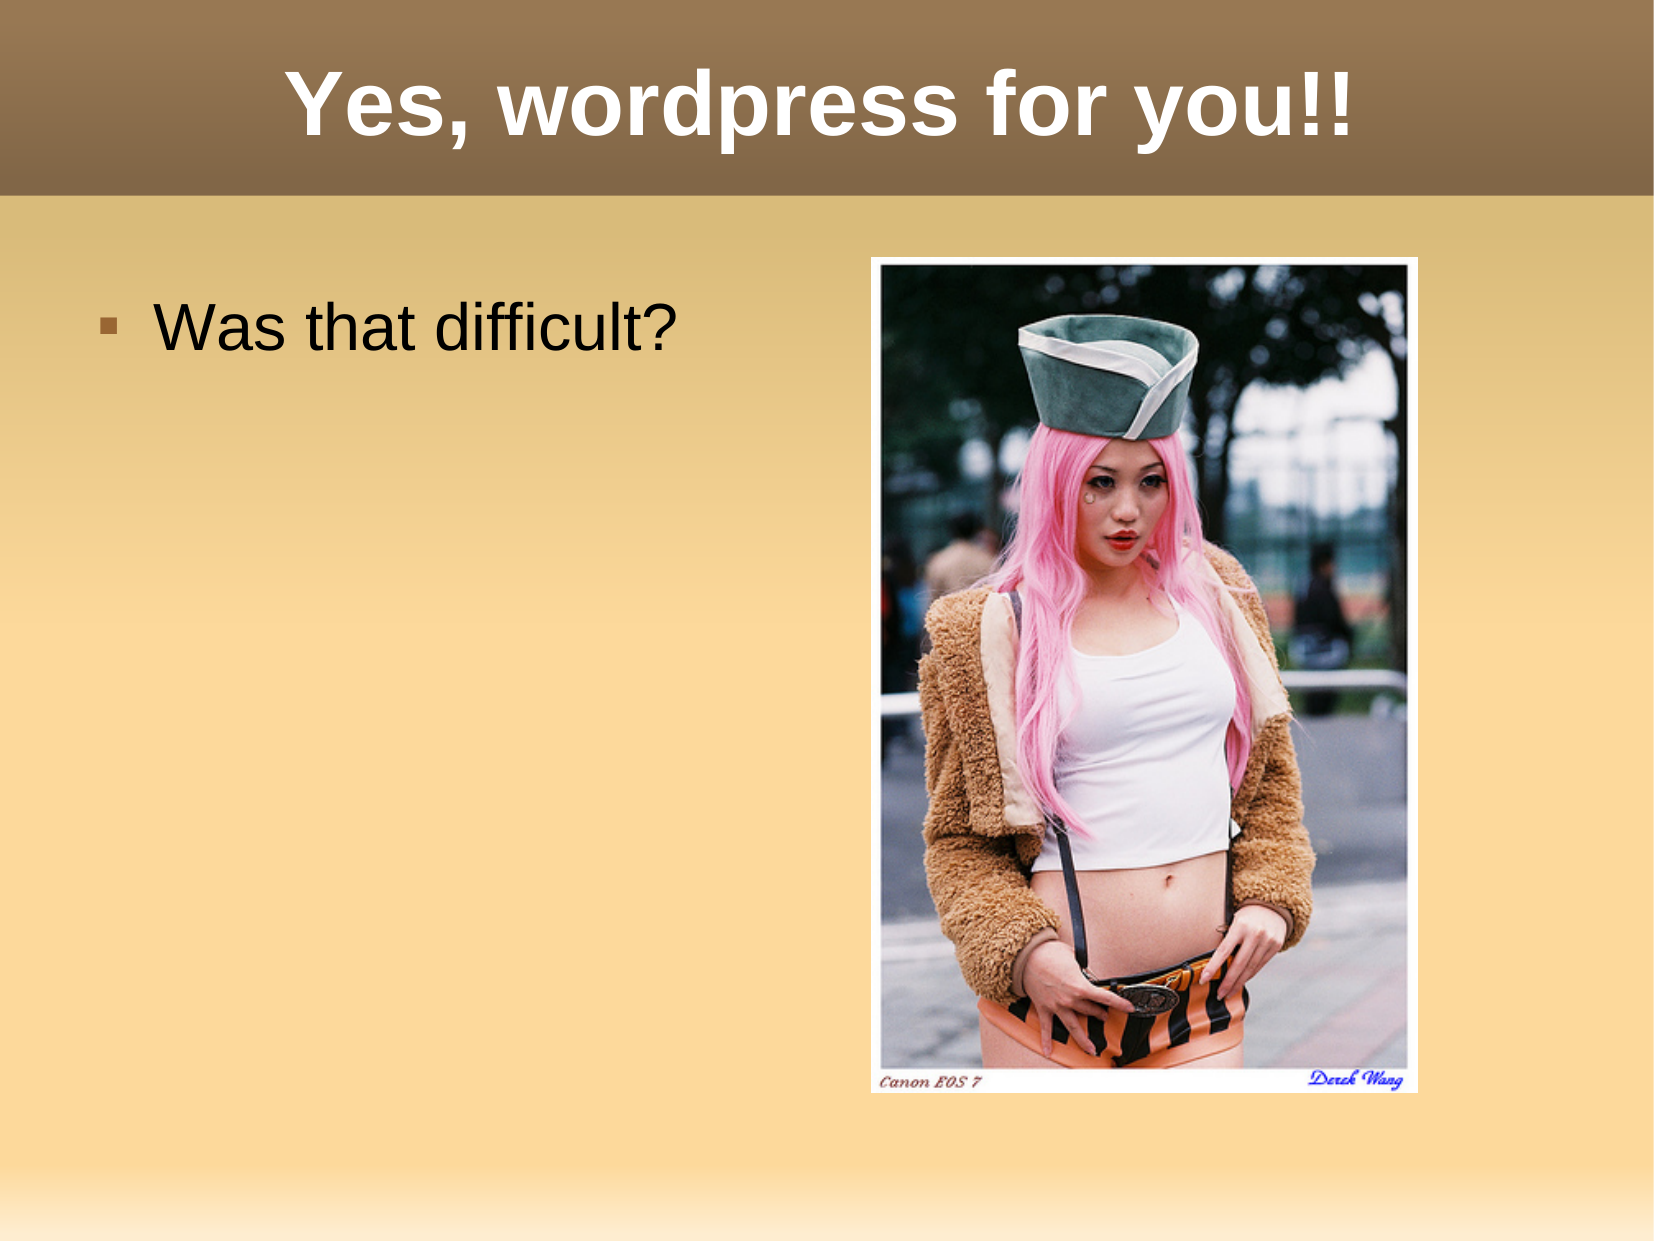

# Yes, wordpress for you!!
Was that difficult?